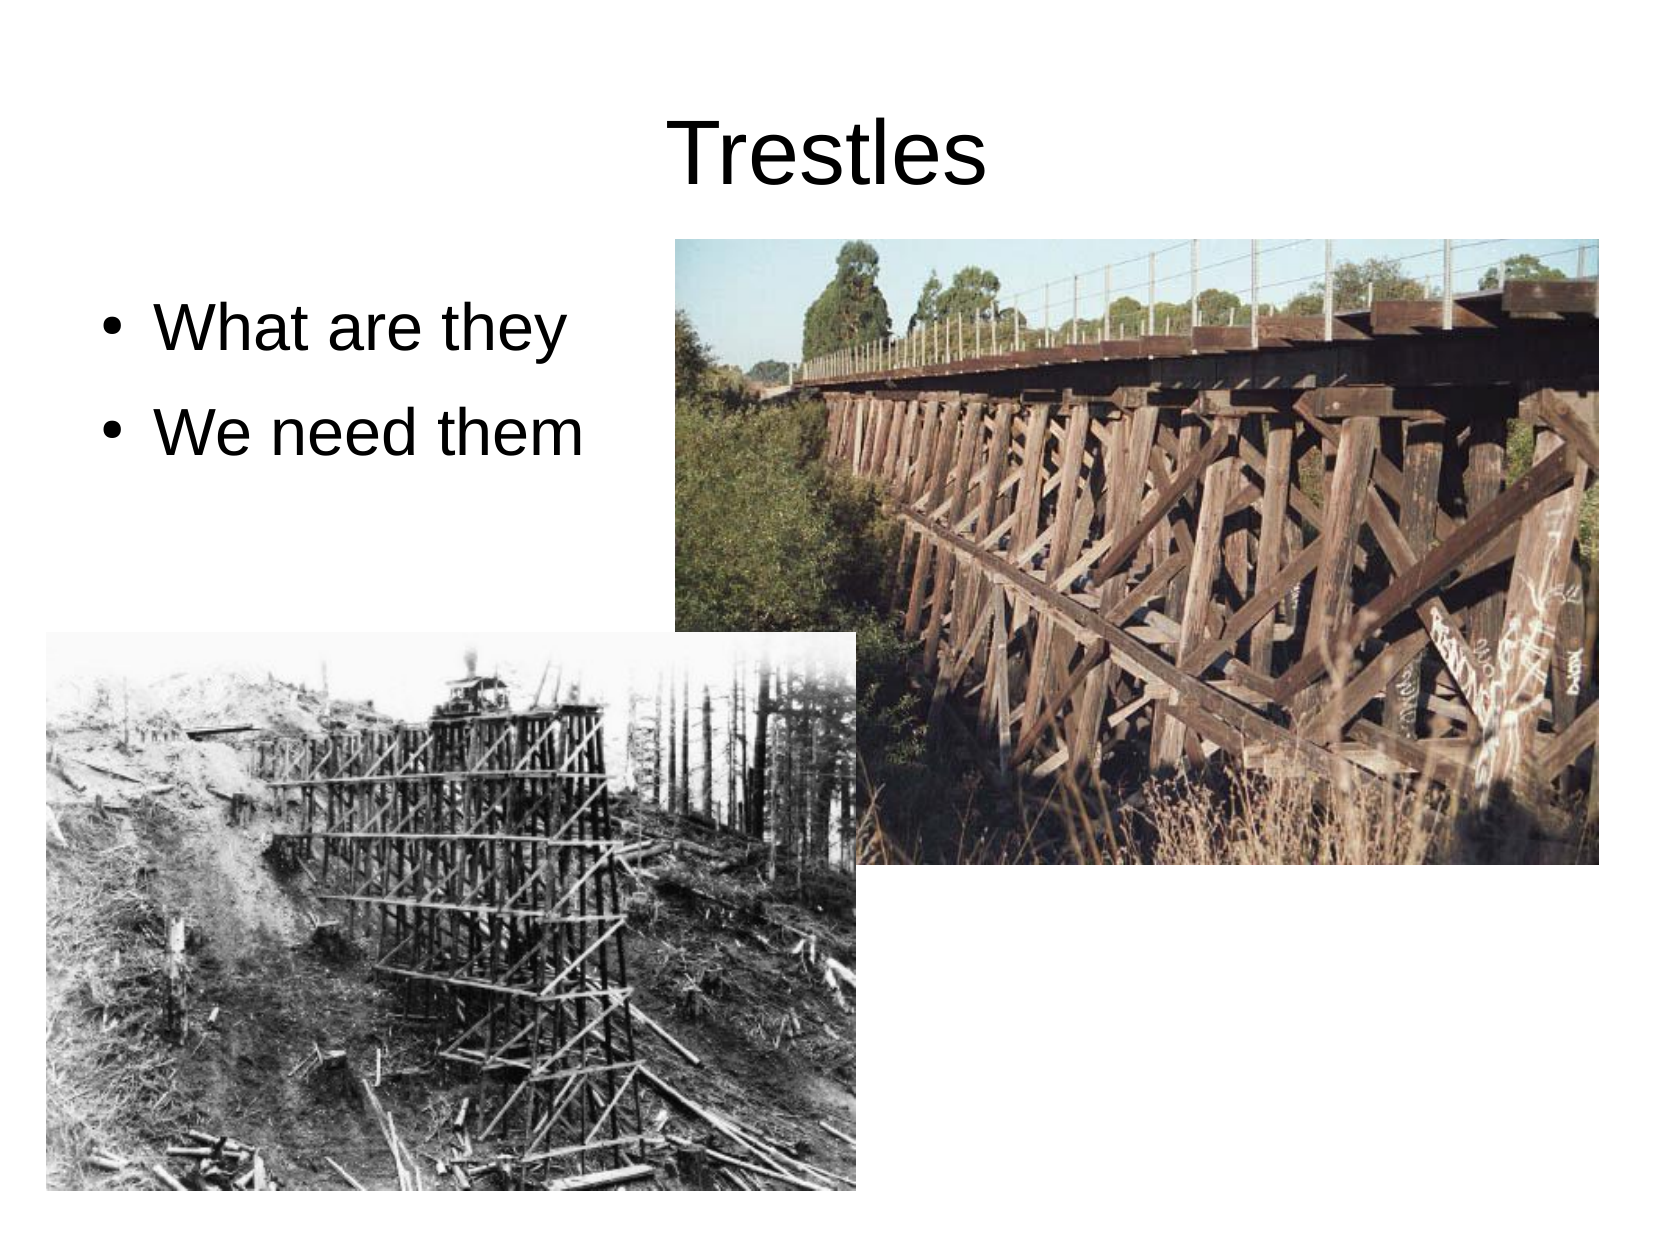

# Trestles
What are they
We need them